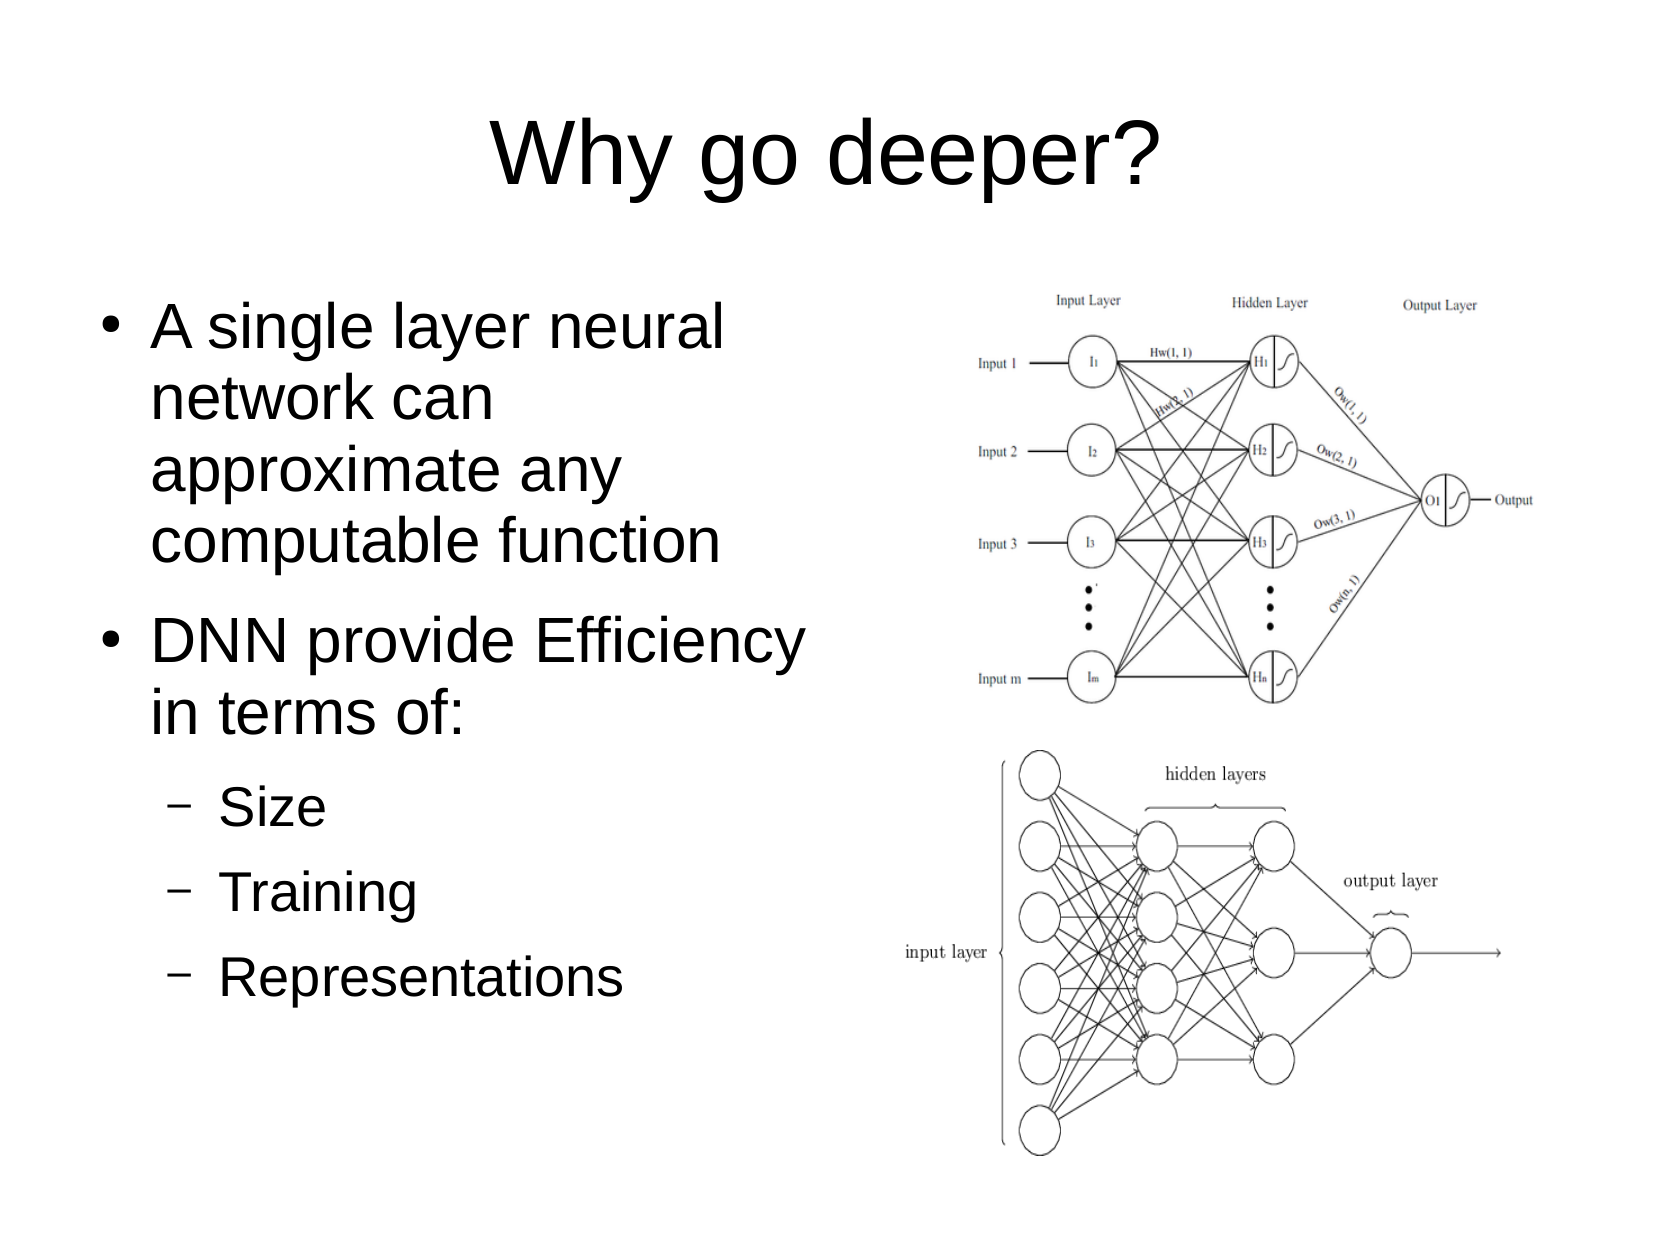

# Why go deeper?
A single layer neural network can approximate any computable function
DNN provide Efficiency in terms of:
Size
Training
Representations